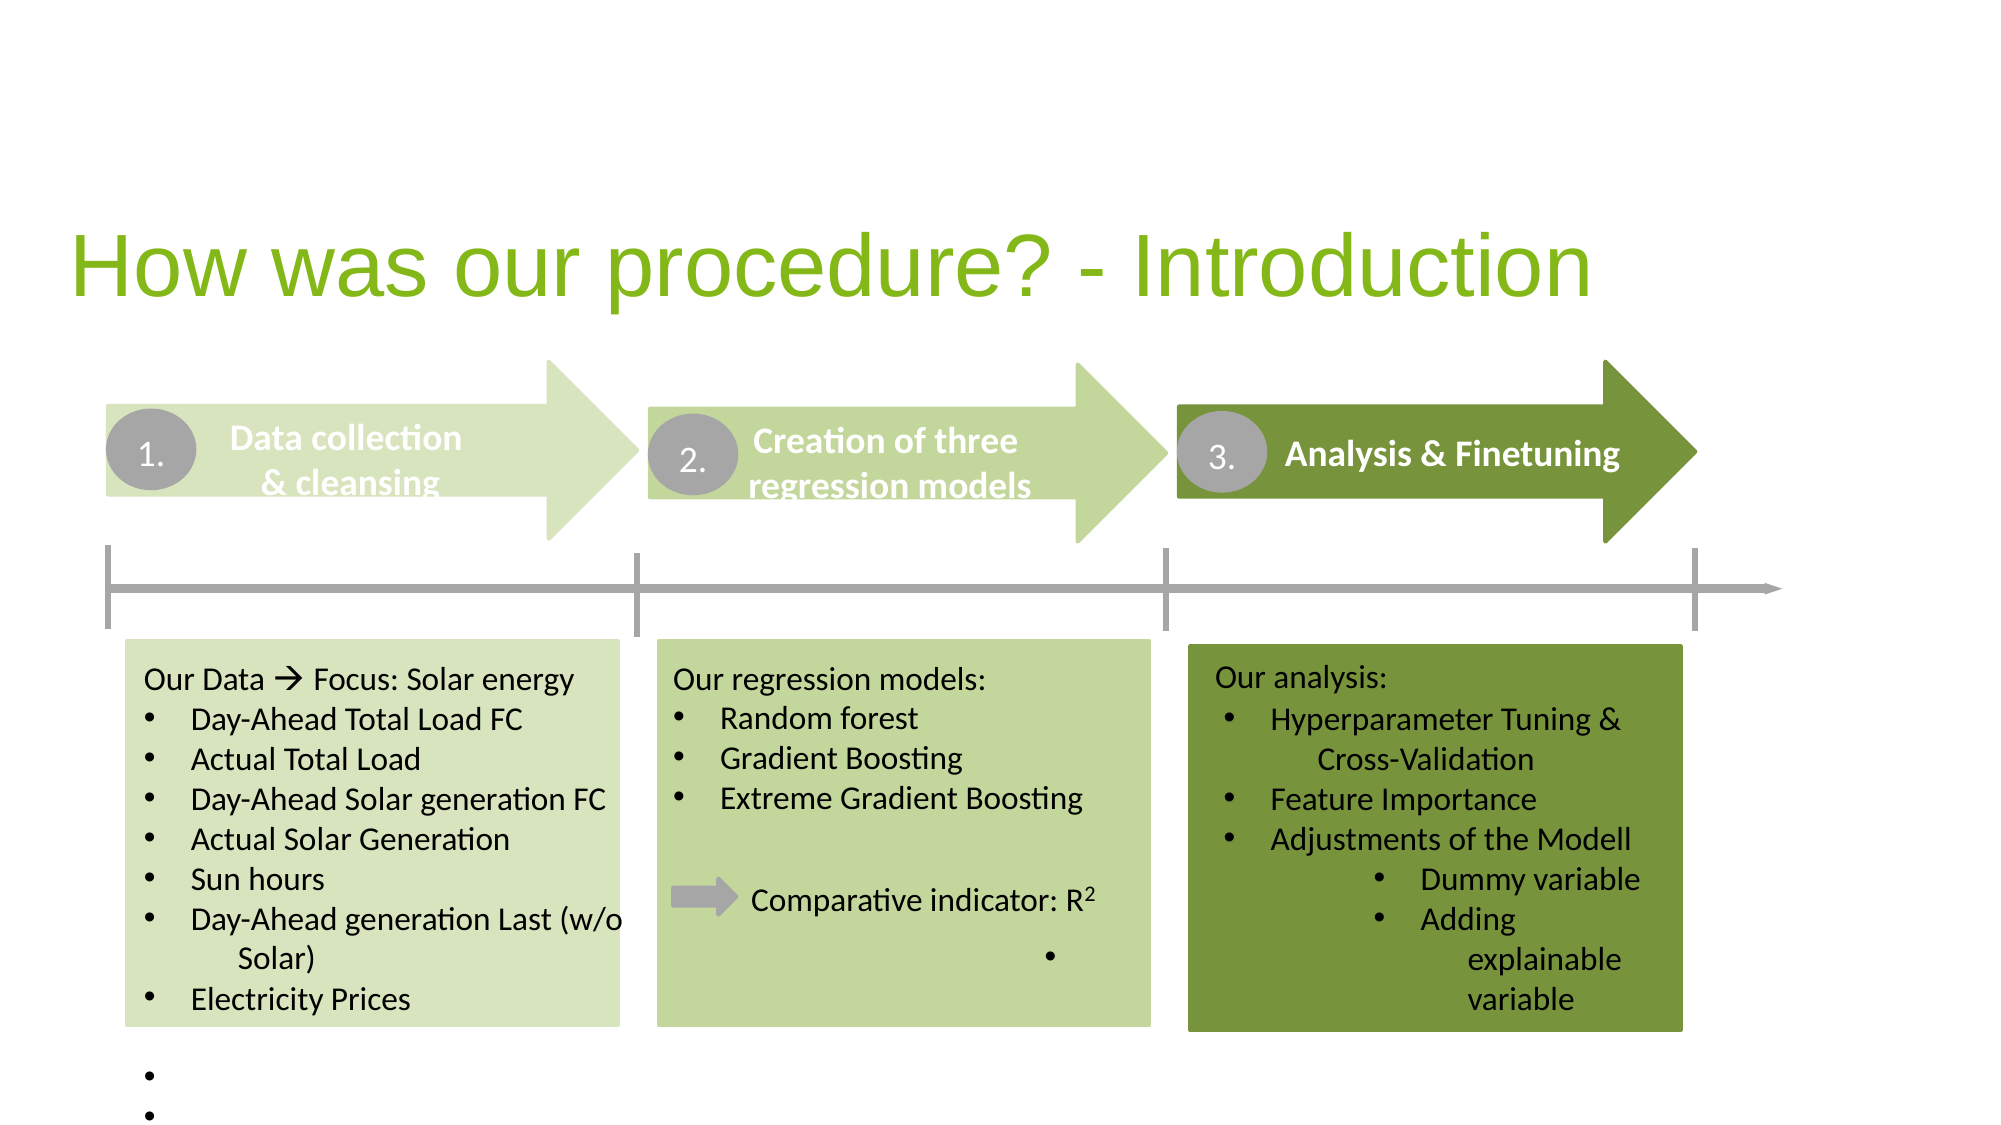

# How was our procedure? - Introduction
Data collection
& cleansing
 Analysis & Finetuning
Creation of three
 regression models
1.
3.
2.
Our analysis:
Our regression models:
Random forest
Gradient Boosting
Extreme Gradient Boosting
Our Data  Focus: Solar energy
Day-Ahead Total Load FC
Actual Total Load
Day-Ahead Solar generation FC
Actual Solar Generation
Sun hours
Day-Ahead generation Last (w/o Solar)
Electricity Prices
Hyperparameter Tuning & Cross-Validation
Feature Importance
Adjustments of the Modell
Dummy variable
Adding explainable variable
Comparative indicator: R2